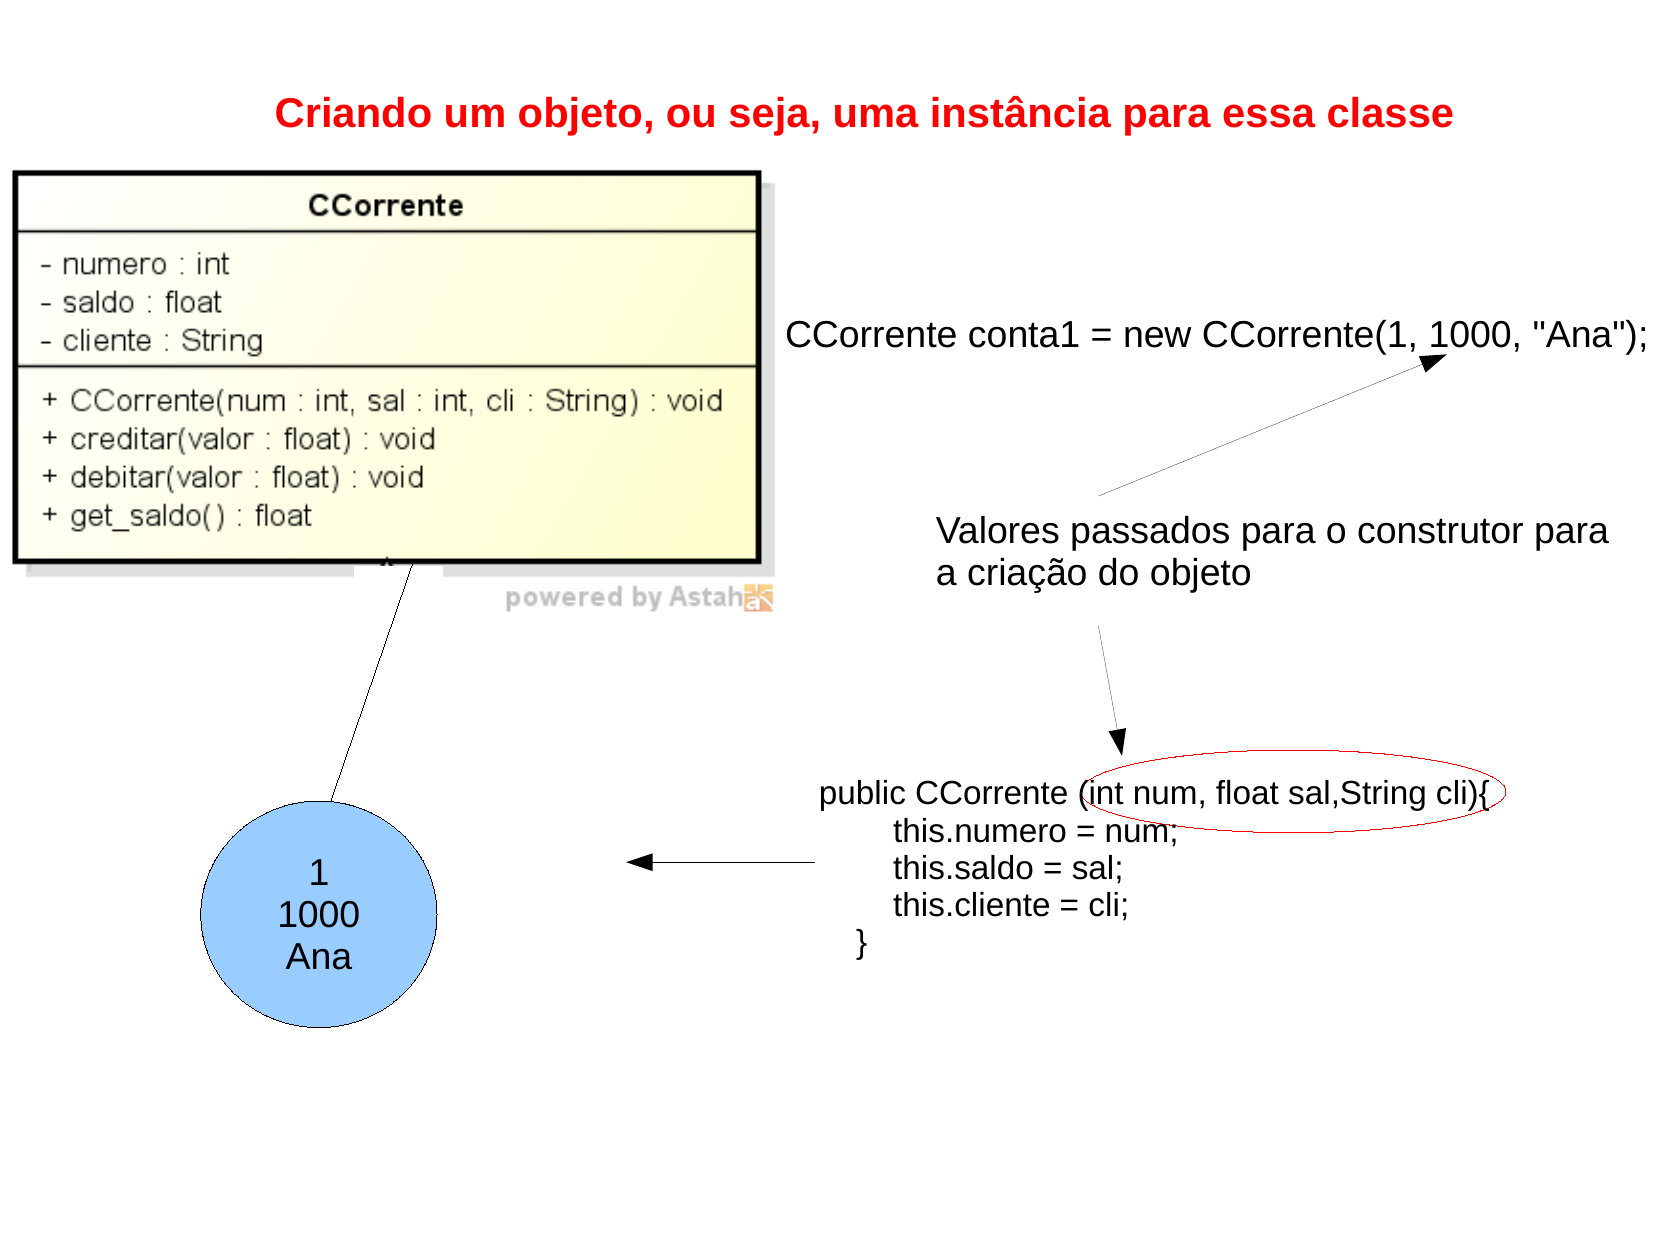

Criando um objeto, ou seja, uma instância para essa classe
CCorrente conta1 = new CCorrente(1, 1000, "Ana");
Valores passados para o construtor para
a criação do objeto
public CCorrente (int num, float sal,String cli){
 this.numero = num;
 this.saldo = sal;
 this.cliente = cli;
 }
1
1000
Ana